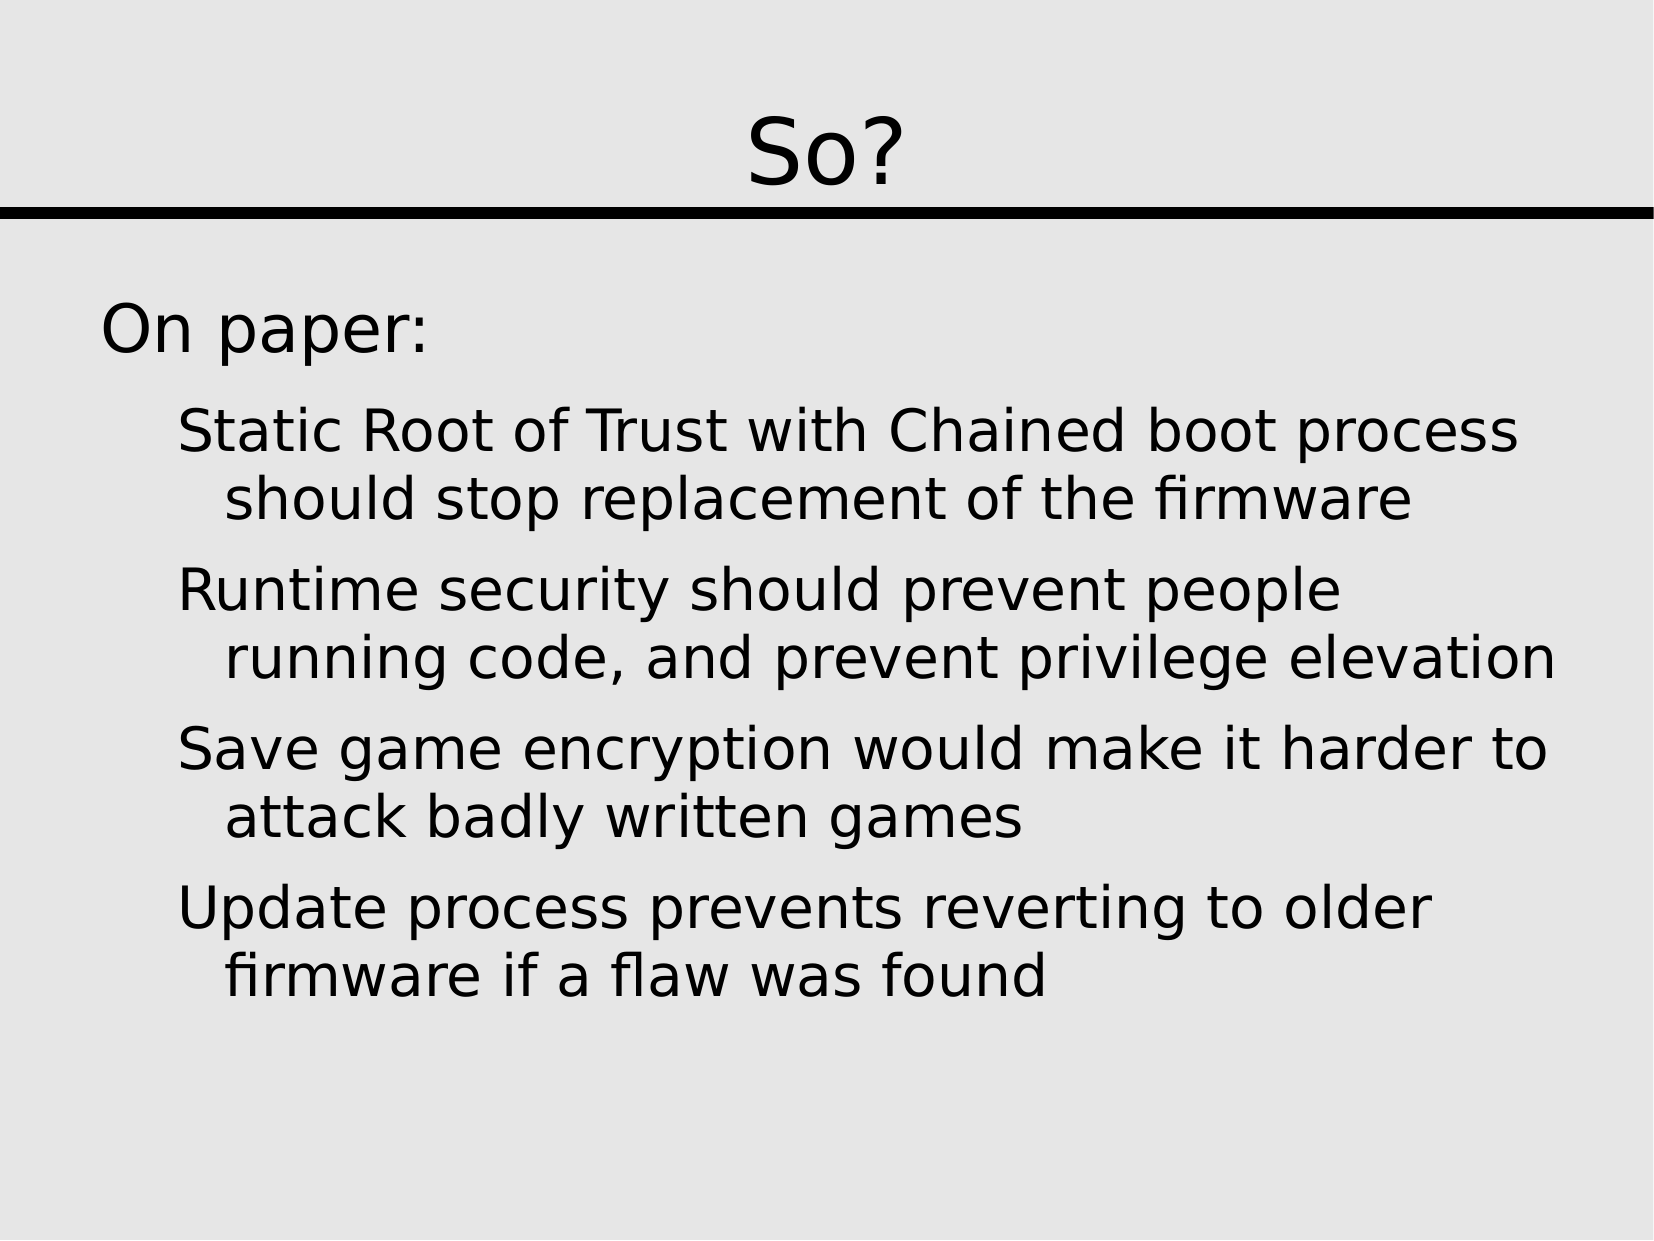

# So?
On paper:
Static Root of Trust with Chained boot process should stop replacement of the firmware
Runtime security should prevent people running code, and prevent privilege elevation
Save game encryption would make it harder to attack badly written games
Update process prevents reverting to older firmware if a flaw was found